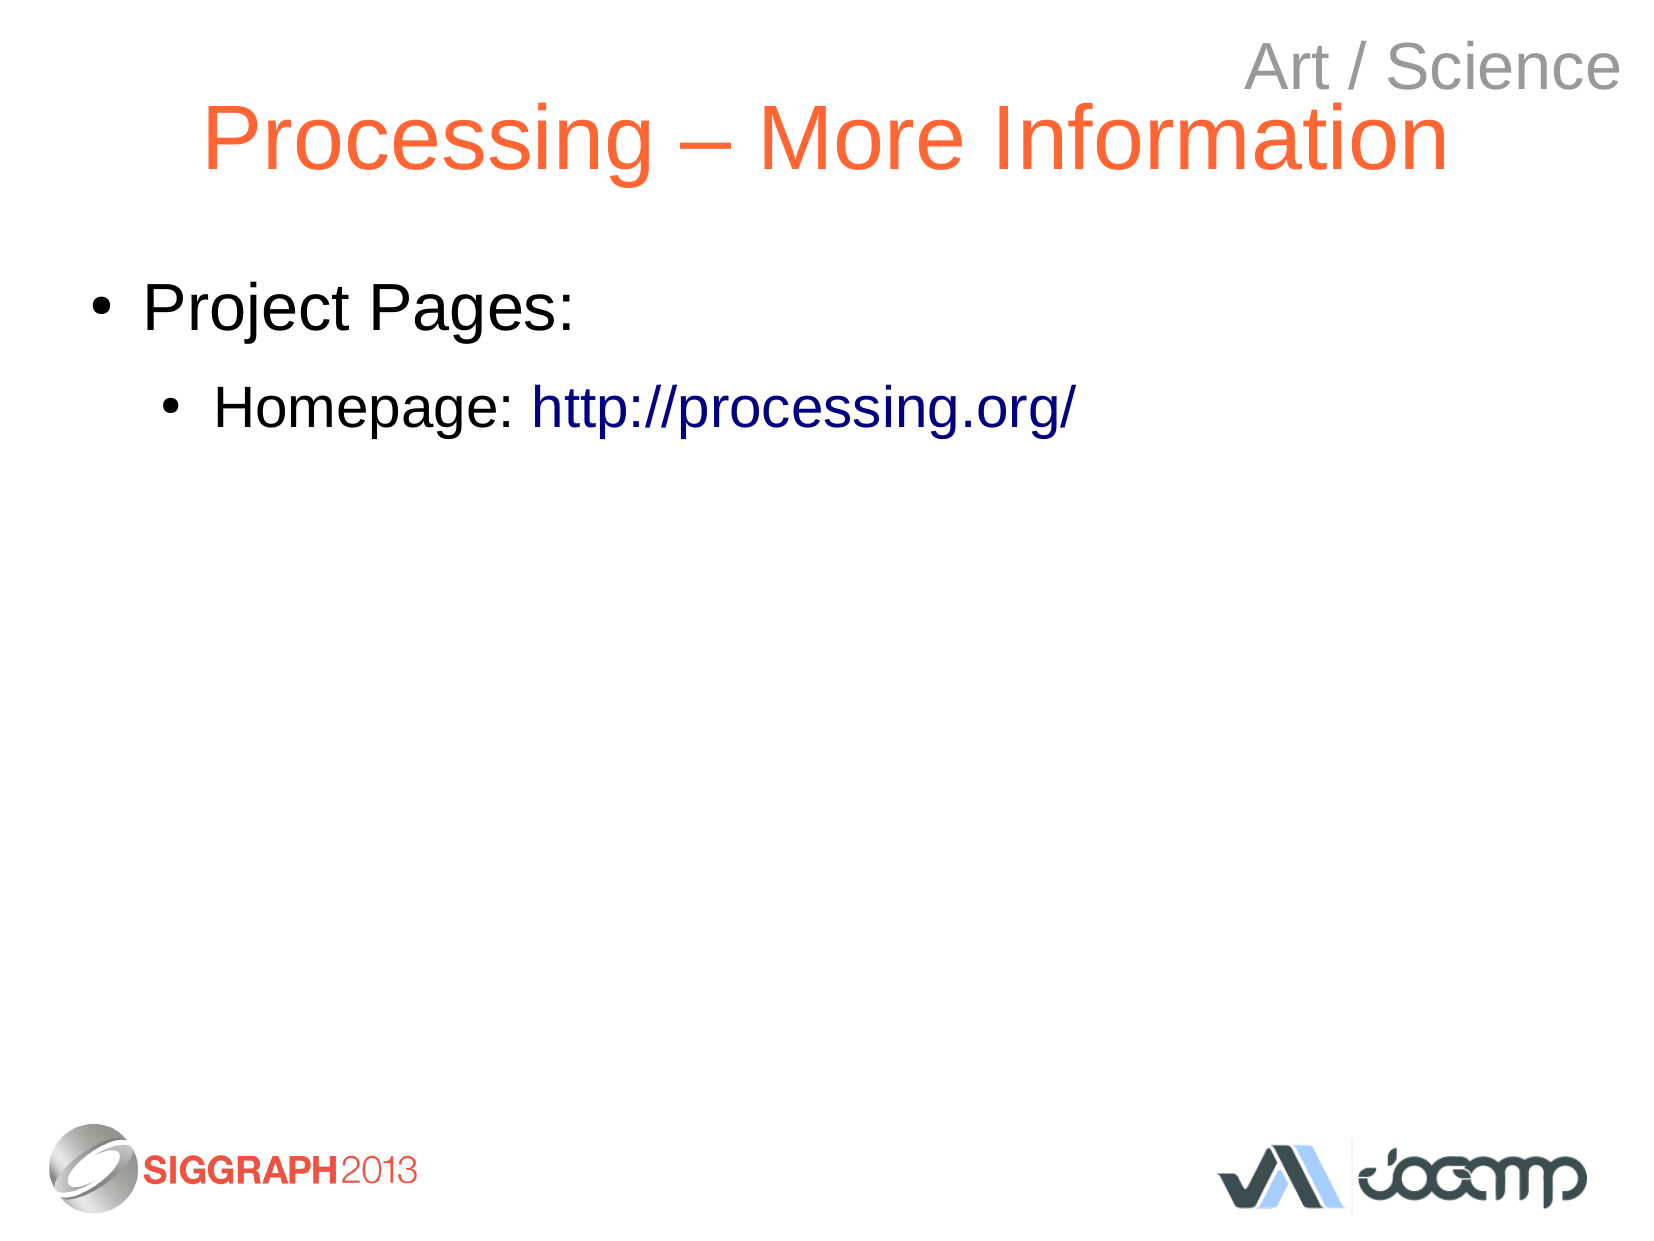

Art / Science
Processing – More Information
# Project Pages:
Homepage: http://processing.org/